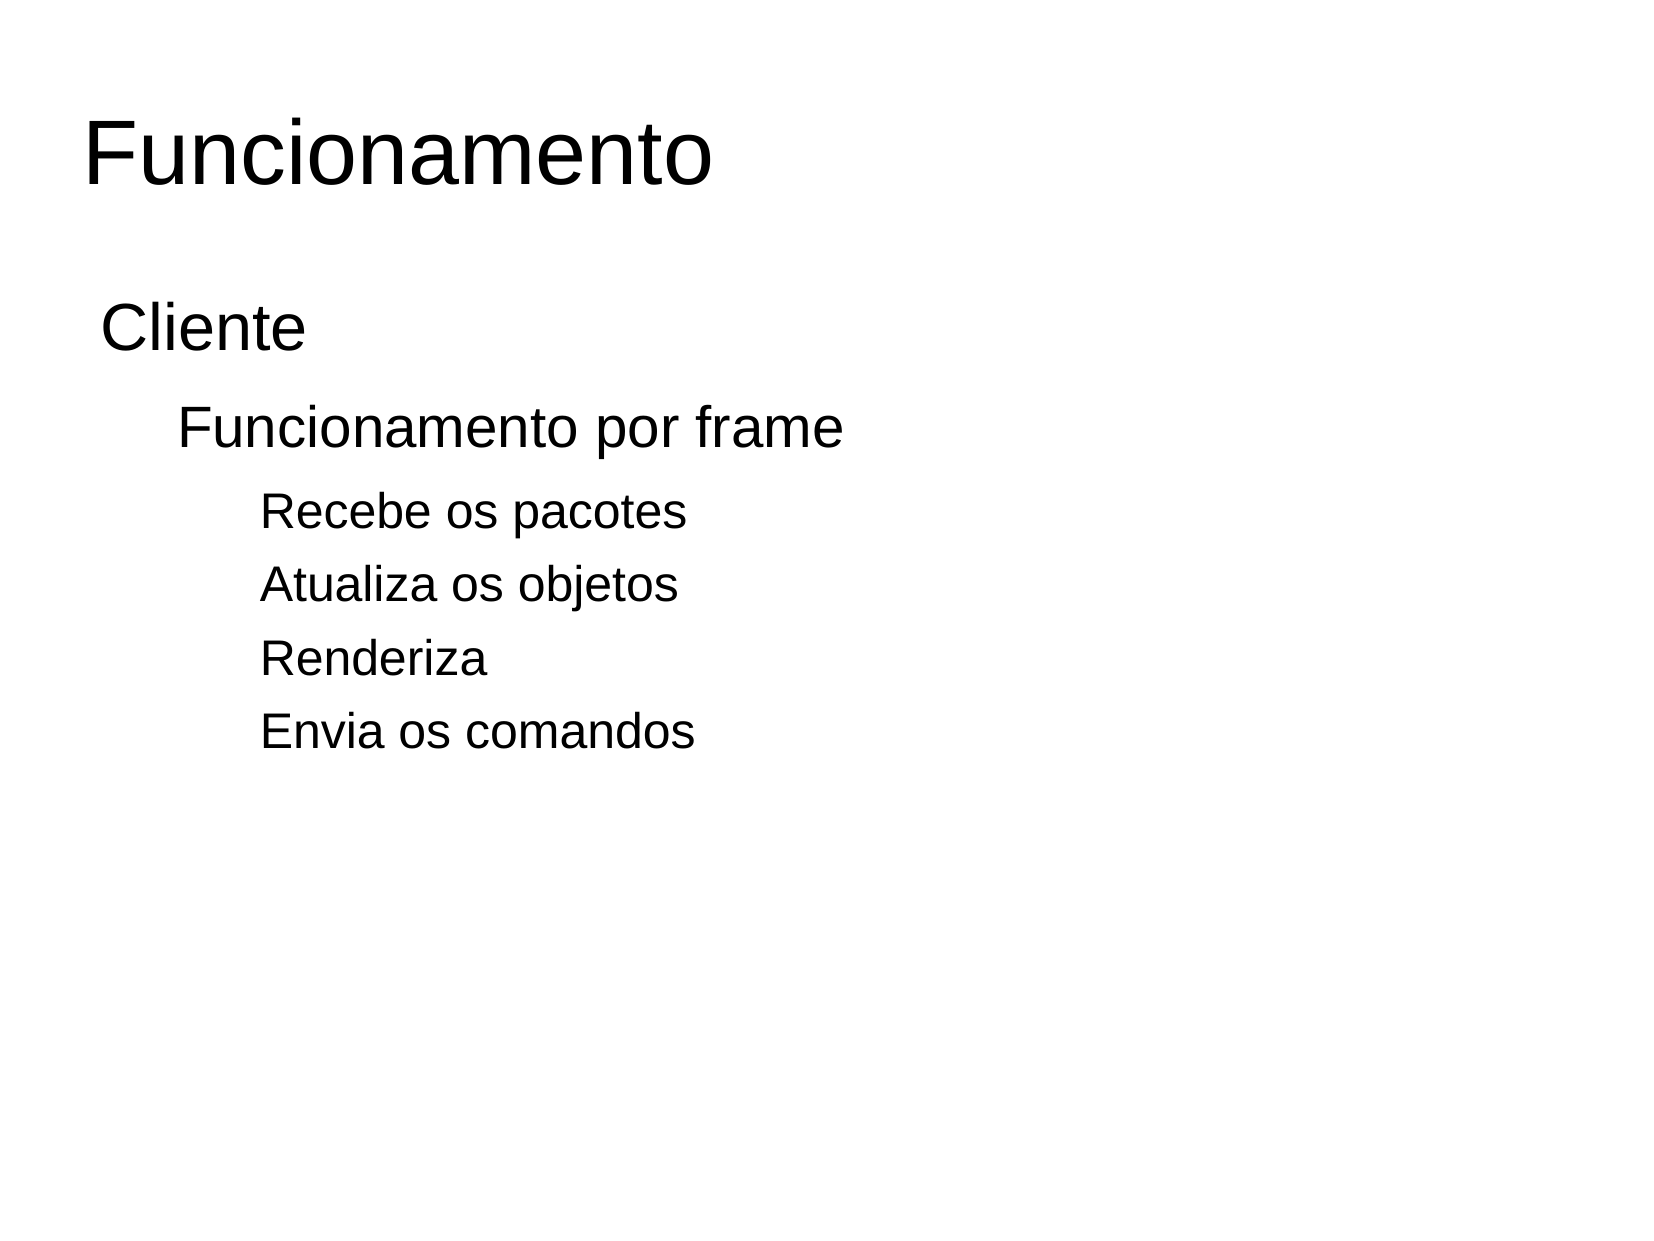

# Funcionamento
Cliente
Funcionamento por frame
Recebe os pacotes
Atualiza os objetos
Renderiza
Envia os comandos